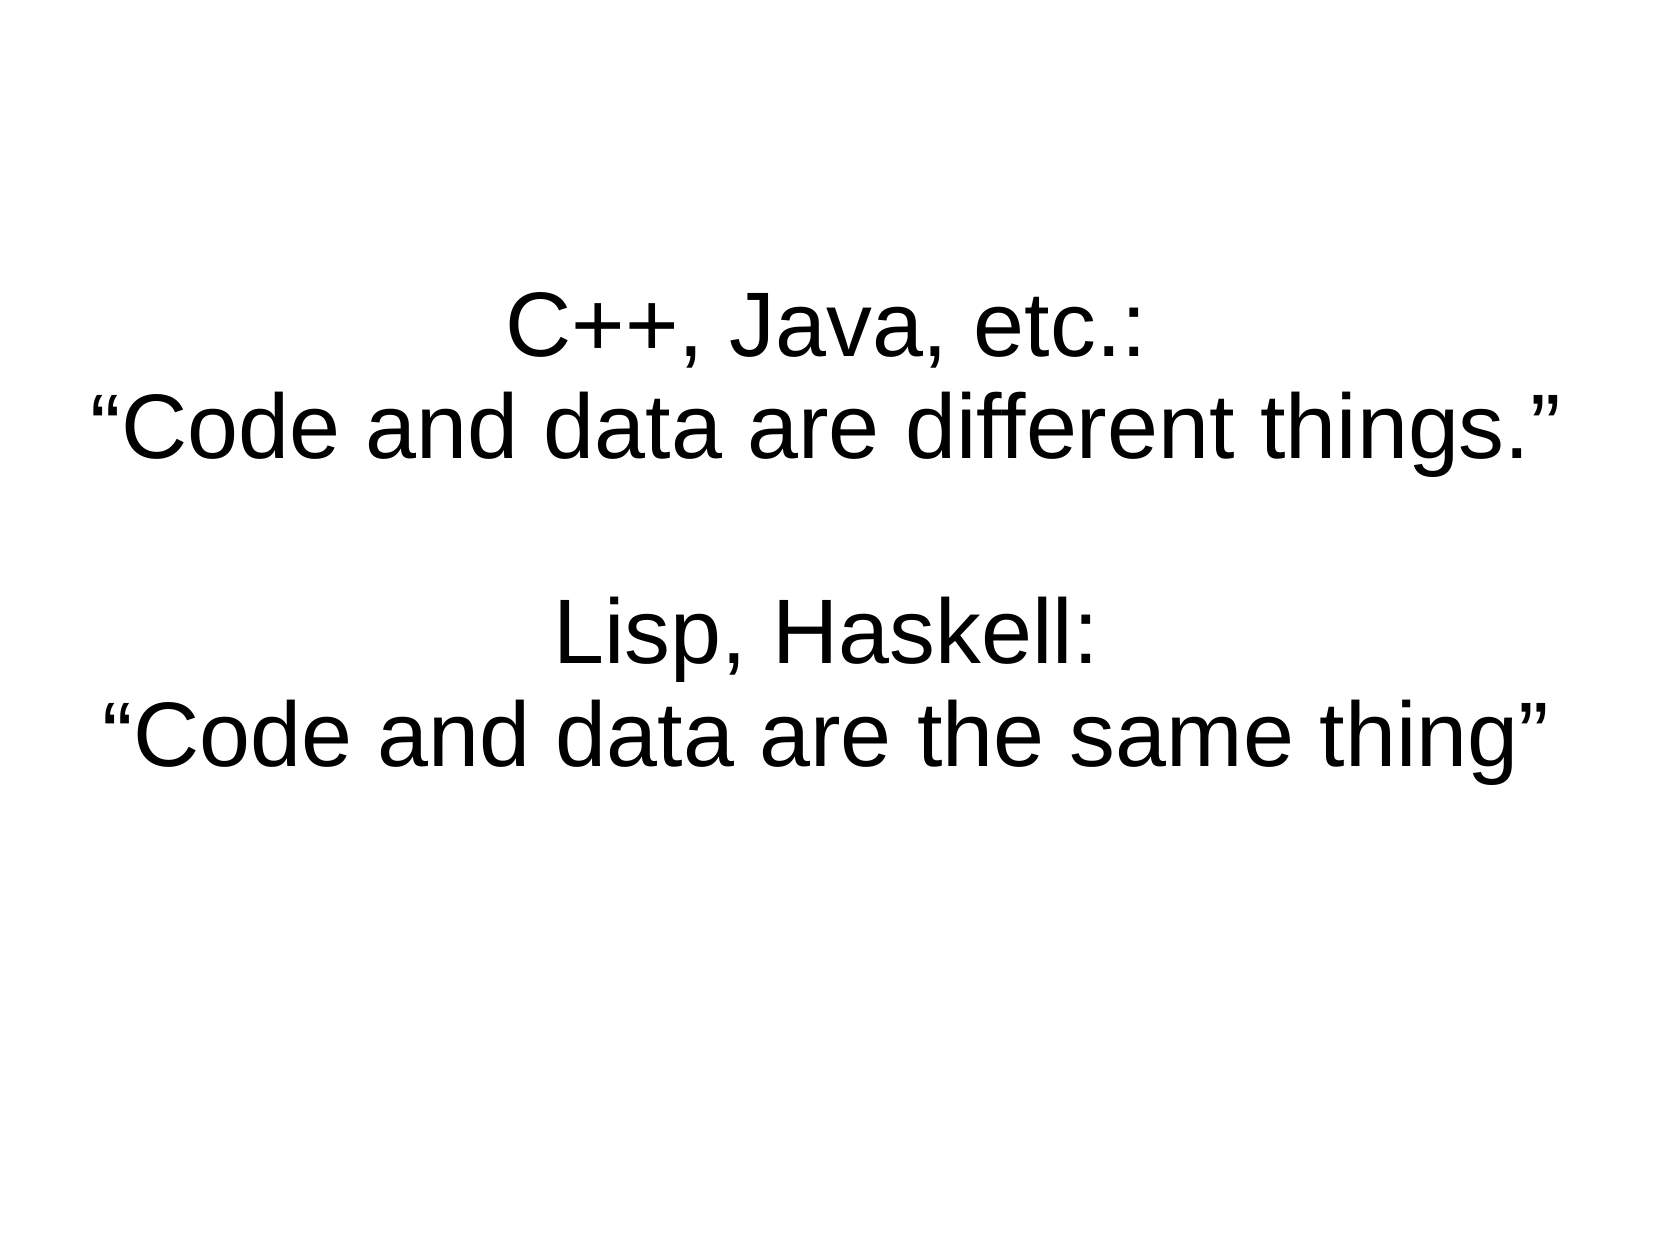

# C++, Java, etc.:
“Code and data are different things.”
Lisp, Haskell:
“Code and data are the same thing”